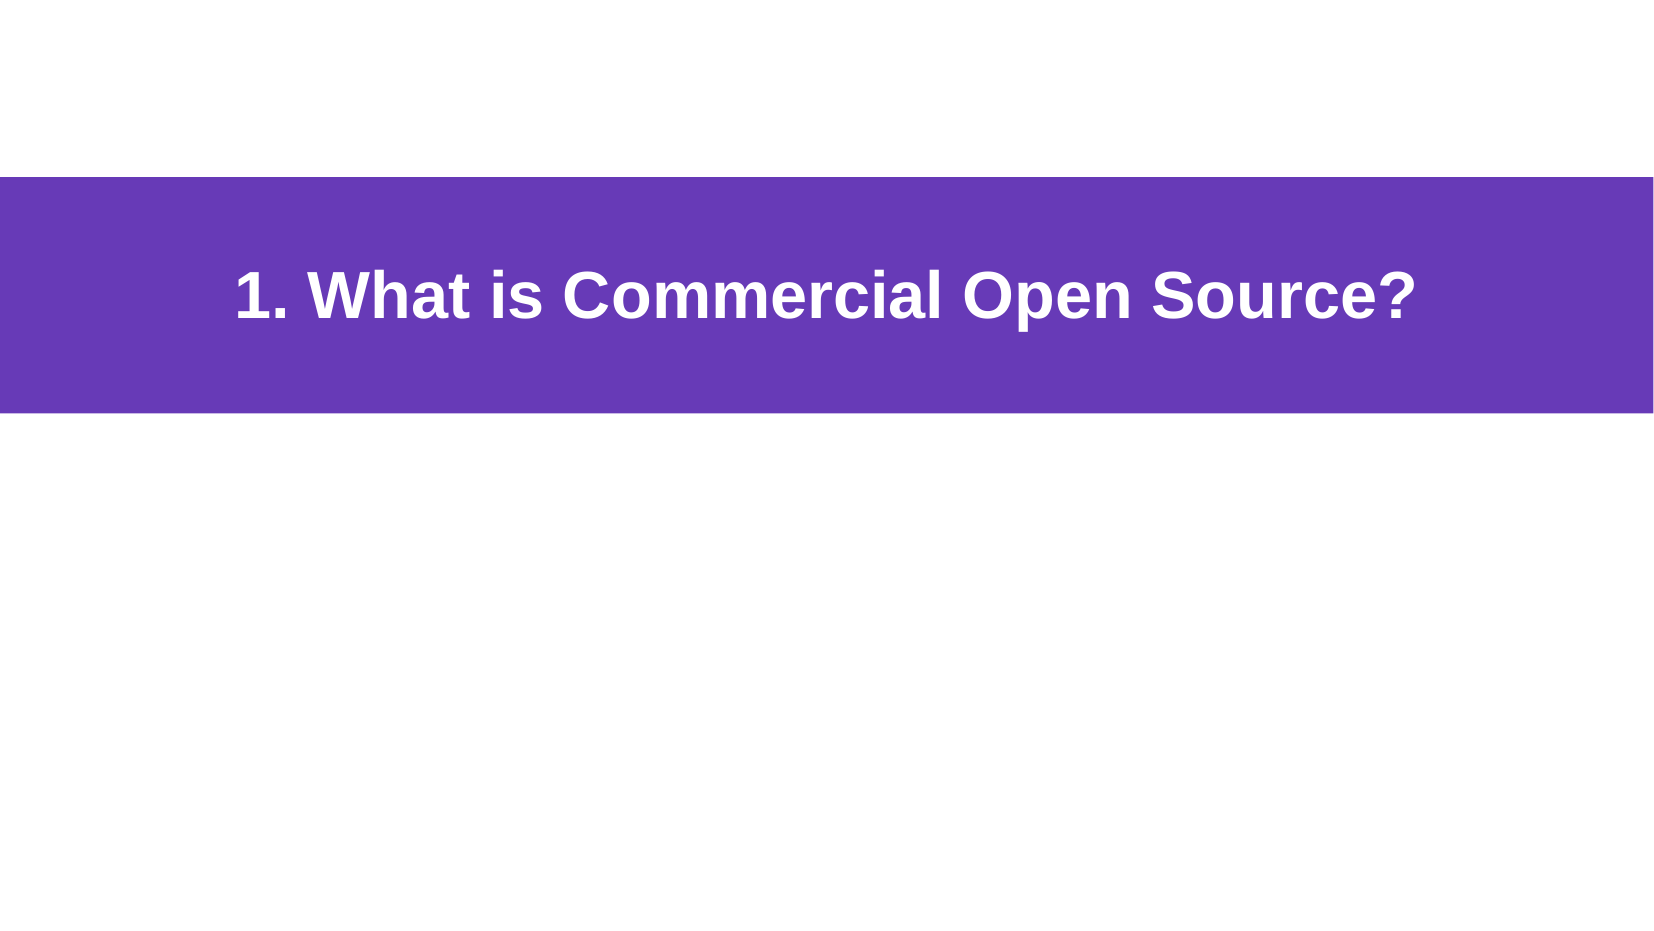

# 1. What is Commercial Open Source?